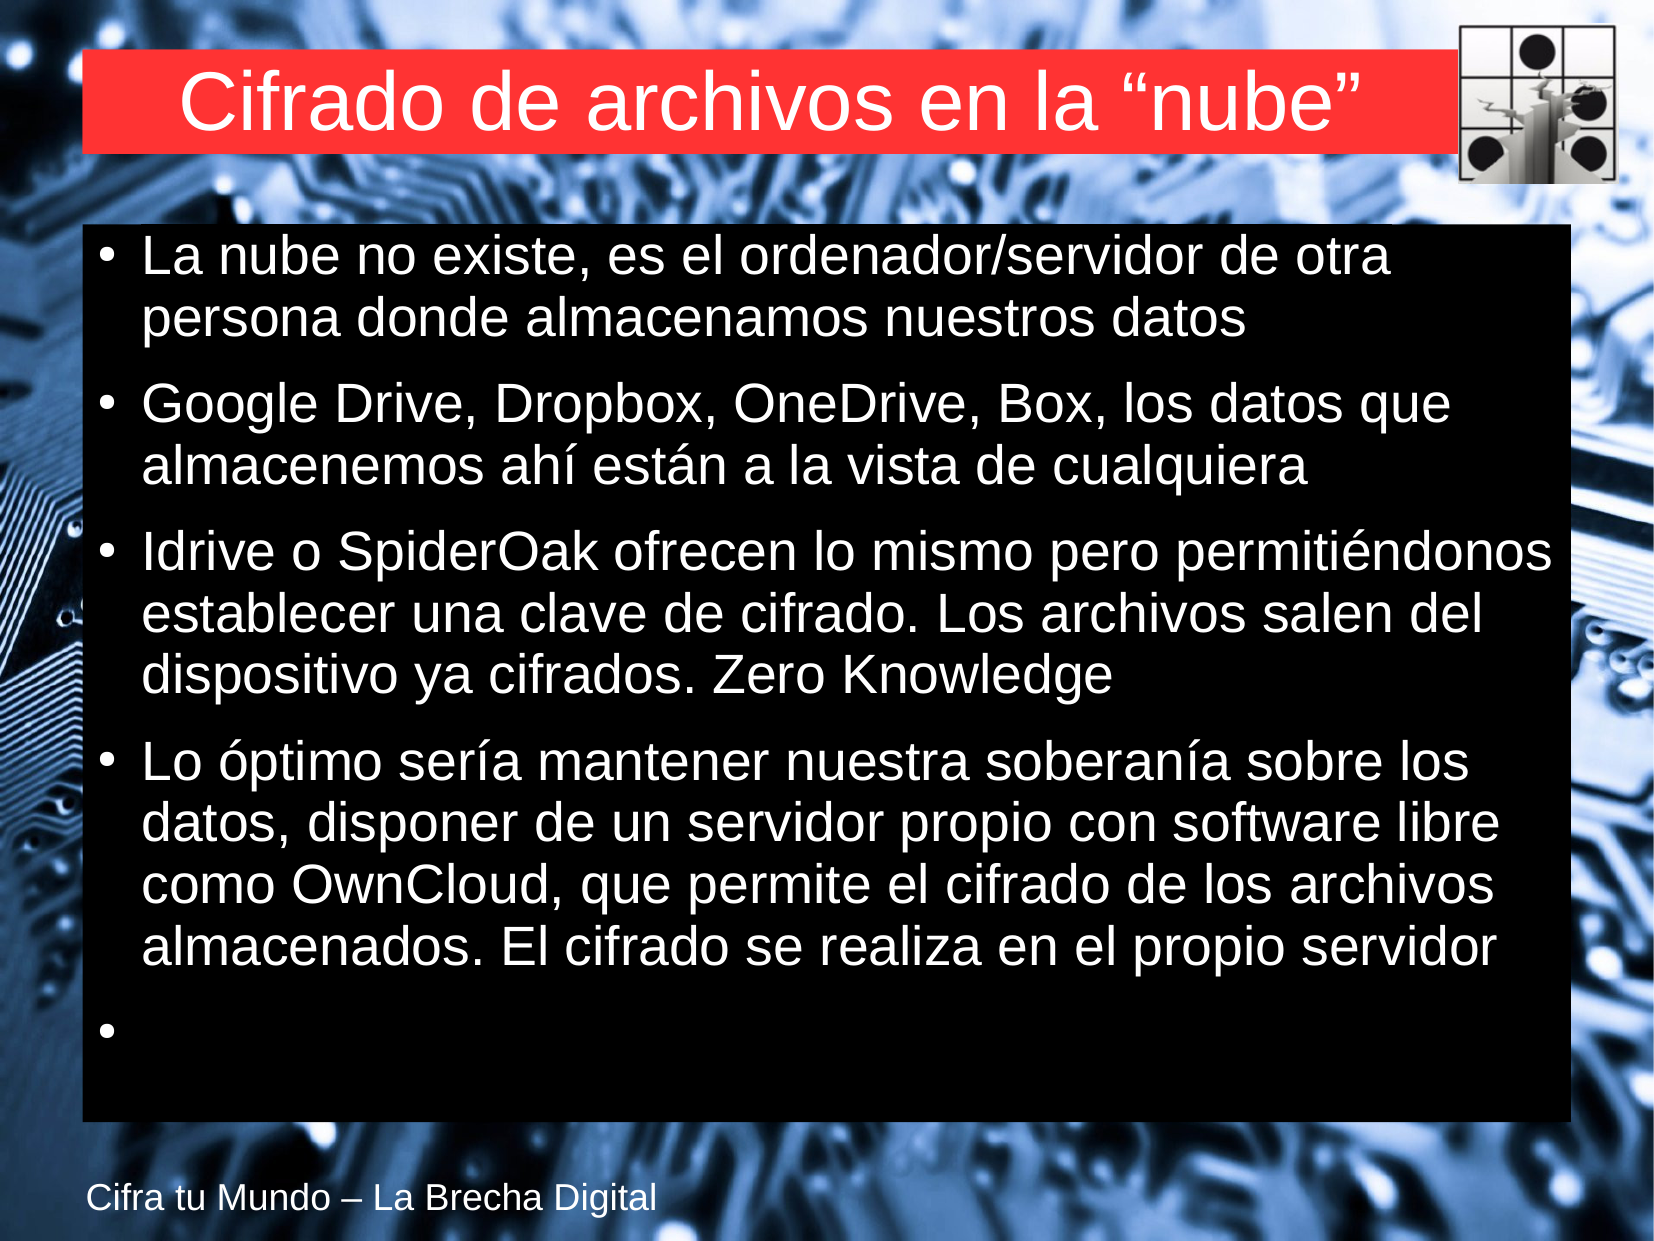

Tráfico de datos seguro con Tor y/o VPN
Cifrado de archivos en la “nube”
# La nube no existe, es el ordenador/servidor de otra persona donde almacenamos nuestros datos
Google Drive, Dropbox, OneDrive, Box, los datos que almacenemos ahí están a la vista de cualquiera
Idrive o SpiderOak ofrecen lo mismo pero permitiéndonos establecer una clave de cifrado. Los archivos salen del dispositivo ya cifrados. Zero Knowledge
Lo óptimo sería mantener nuestra soberanía sobre los datos, disponer de un servidor propio con software libre como OwnCloud, que permite el cifrado de los archivos almacenados. El cifrado se realiza en el propio servidor
Cifra tu Mundo – La Brecha Digital